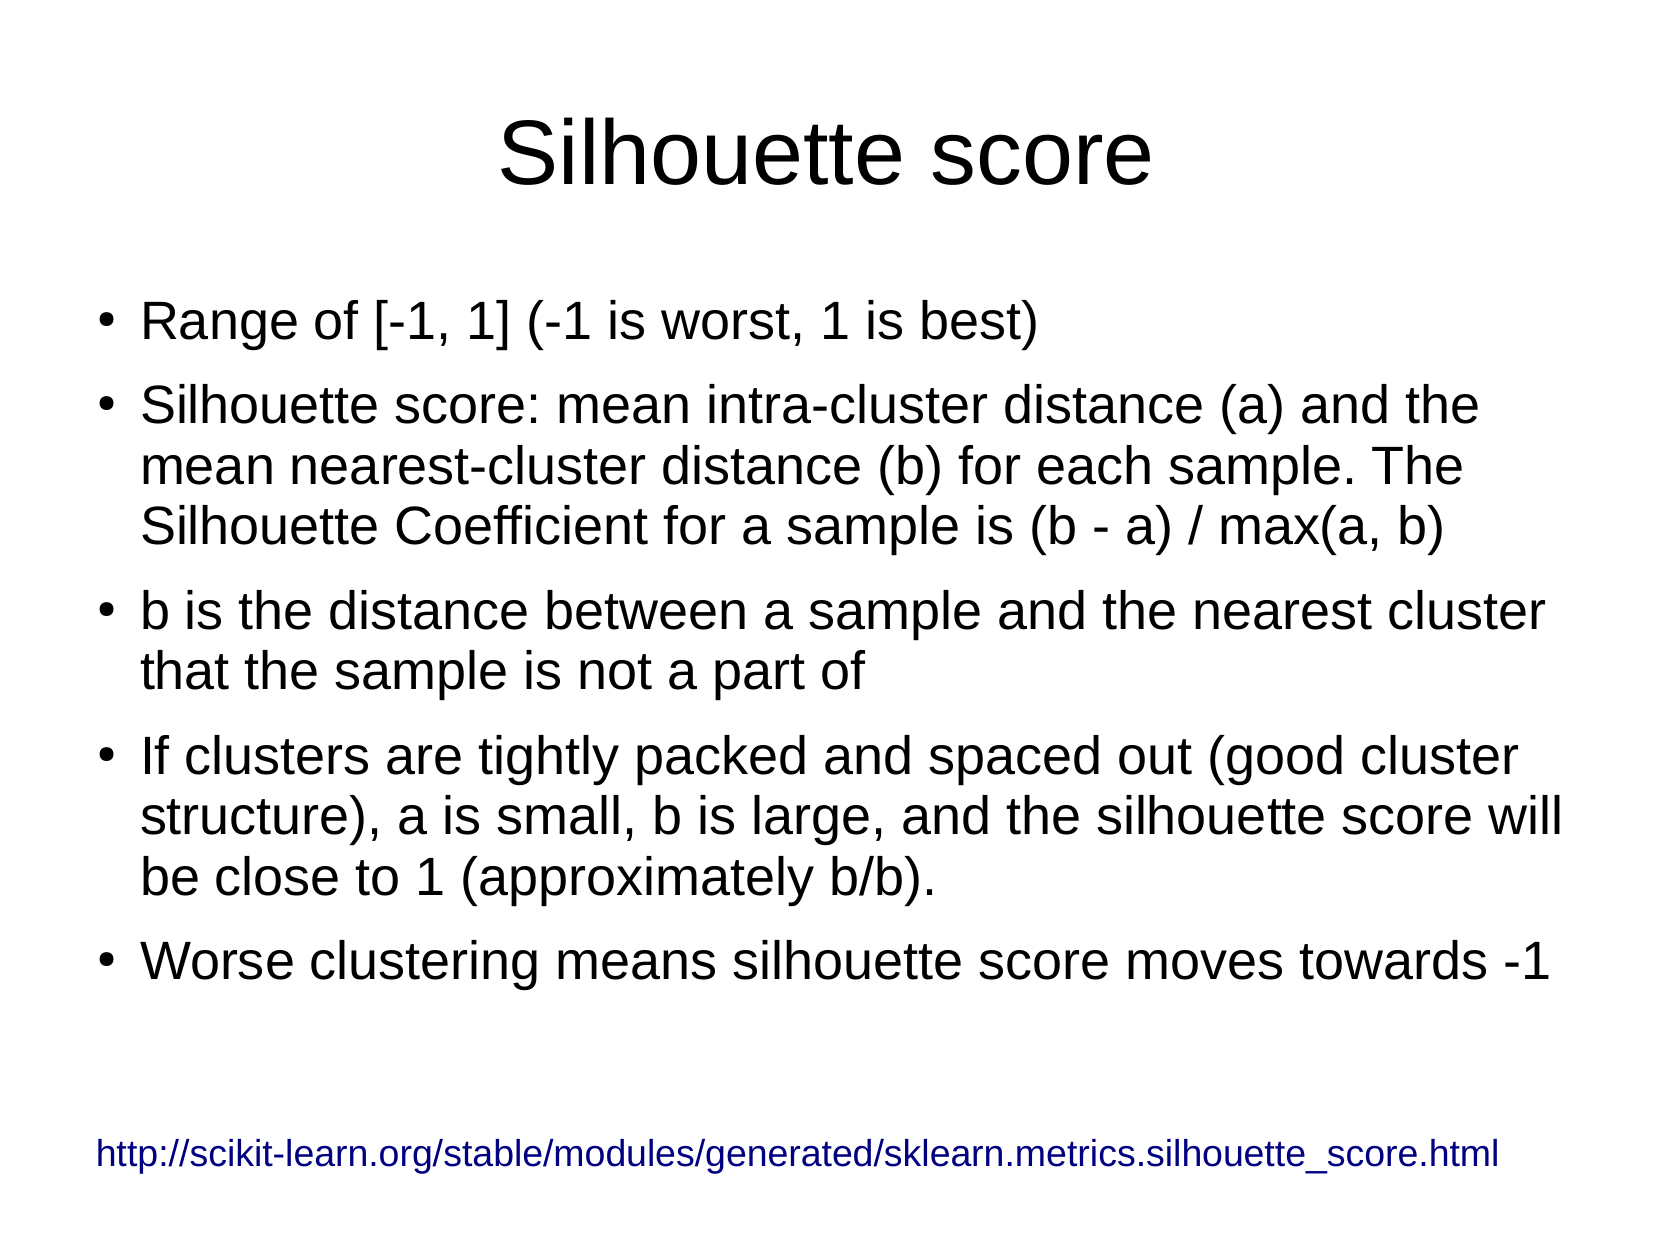

# Silhouette score
Range of [-1, 1] (-1 is worst, 1 is best)
Silhouette score: mean intra-cluster distance (a) and the mean nearest-cluster distance (b) for each sample. The Silhouette Coefficient for a sample is (b - a) / max(a, b)
b is the distance between a sample and the nearest cluster that the sample is not a part of
If clusters are tightly packed and spaced out (good cluster structure), a is small, b is large, and the silhouette score will be close to 1 (approximately b/b).
Worse clustering means silhouette score moves towards -1
http://scikit-learn.org/stable/modules/generated/sklearn.metrics.silhouette_score.html